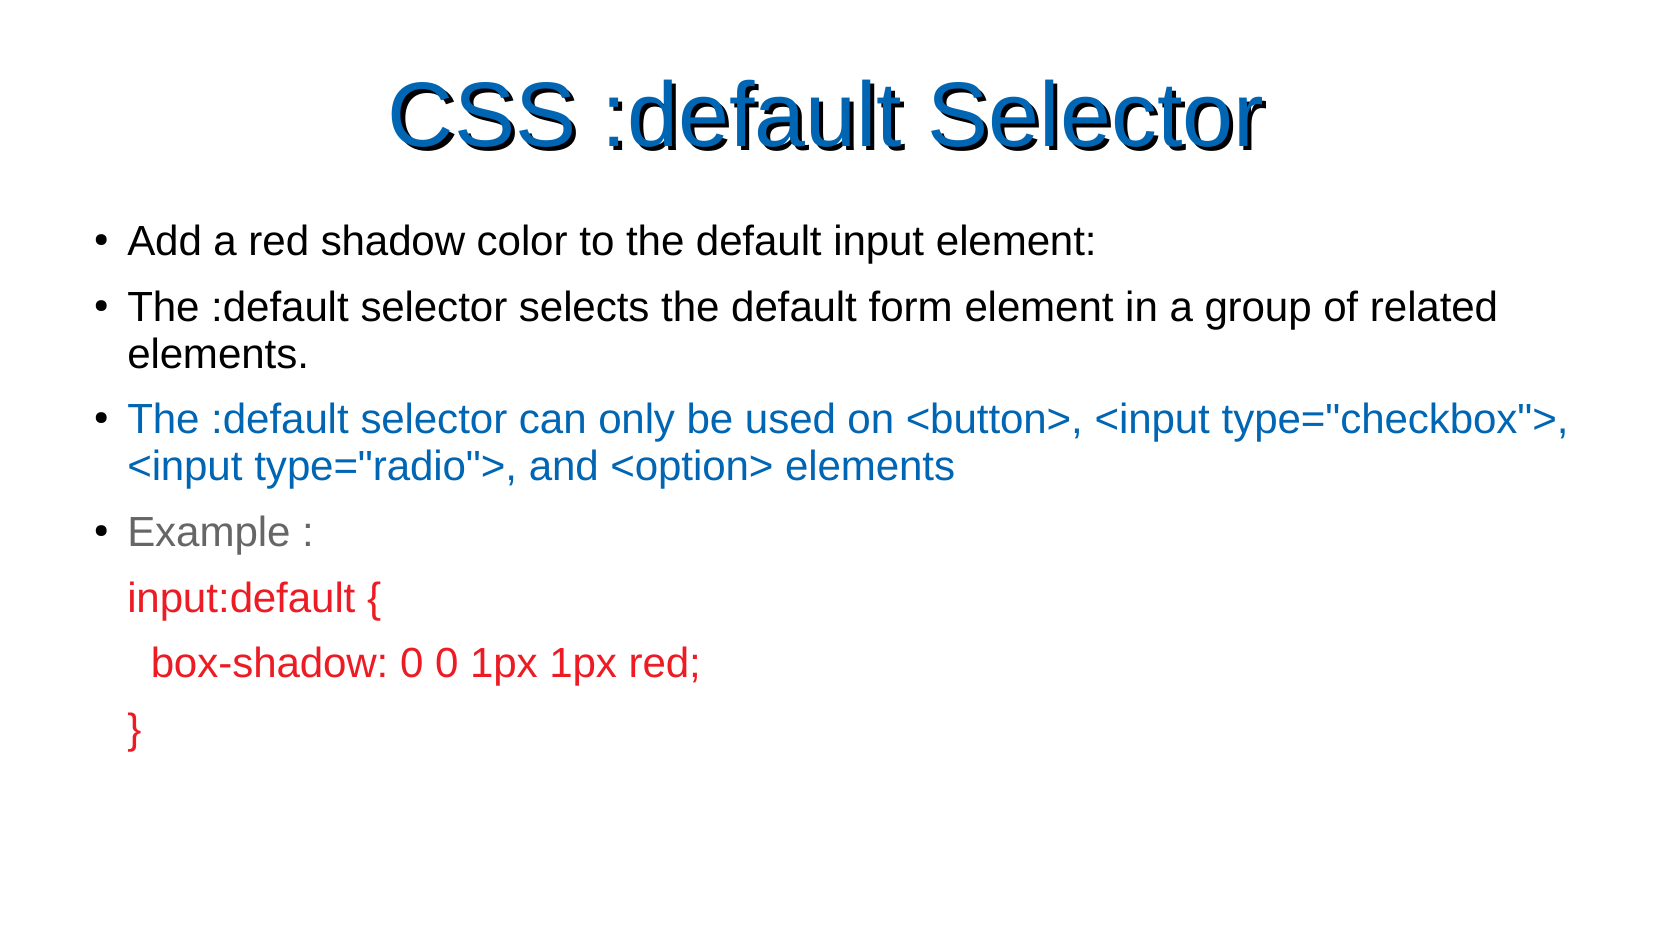

# CSS :default Selector
Add a red shadow color to the default input element:
The :default selector selects the default form element in a group of related elements.
The :default selector can only be used on <button>, <input type="checkbox">, <input type="radio">, and <option> elements
Example :
input:default {
 box-shadow: 0 0 1px 1px red;
}